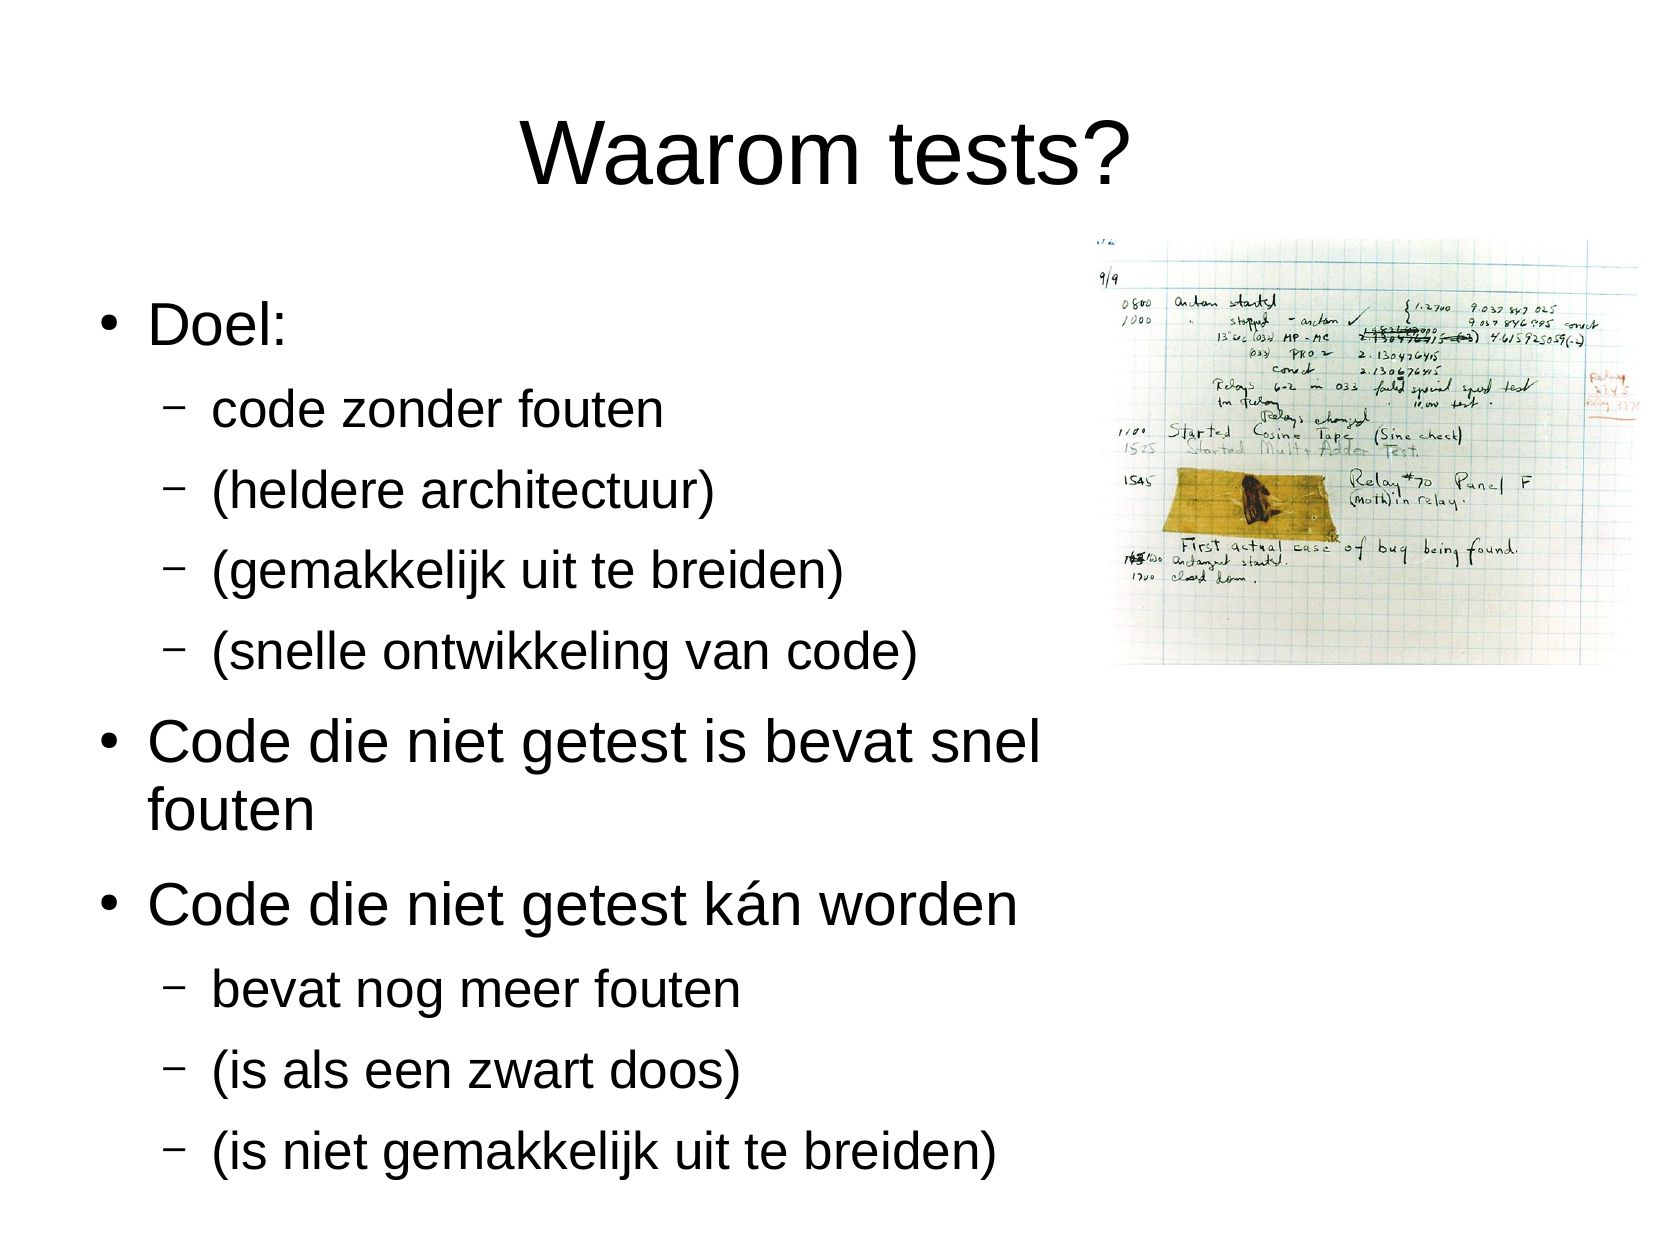

# Waarom tests?
Doel:
code zonder fouten
(heldere architectuur)
(gemakkelijk uit te breiden)
(snelle ontwikkeling van code)
Code die niet getest is bevat snel fouten
Code die niet getest kán worden
bevat nog meer fouten
(is als een zwart doos)
(is niet gemakkelijk uit te breiden)